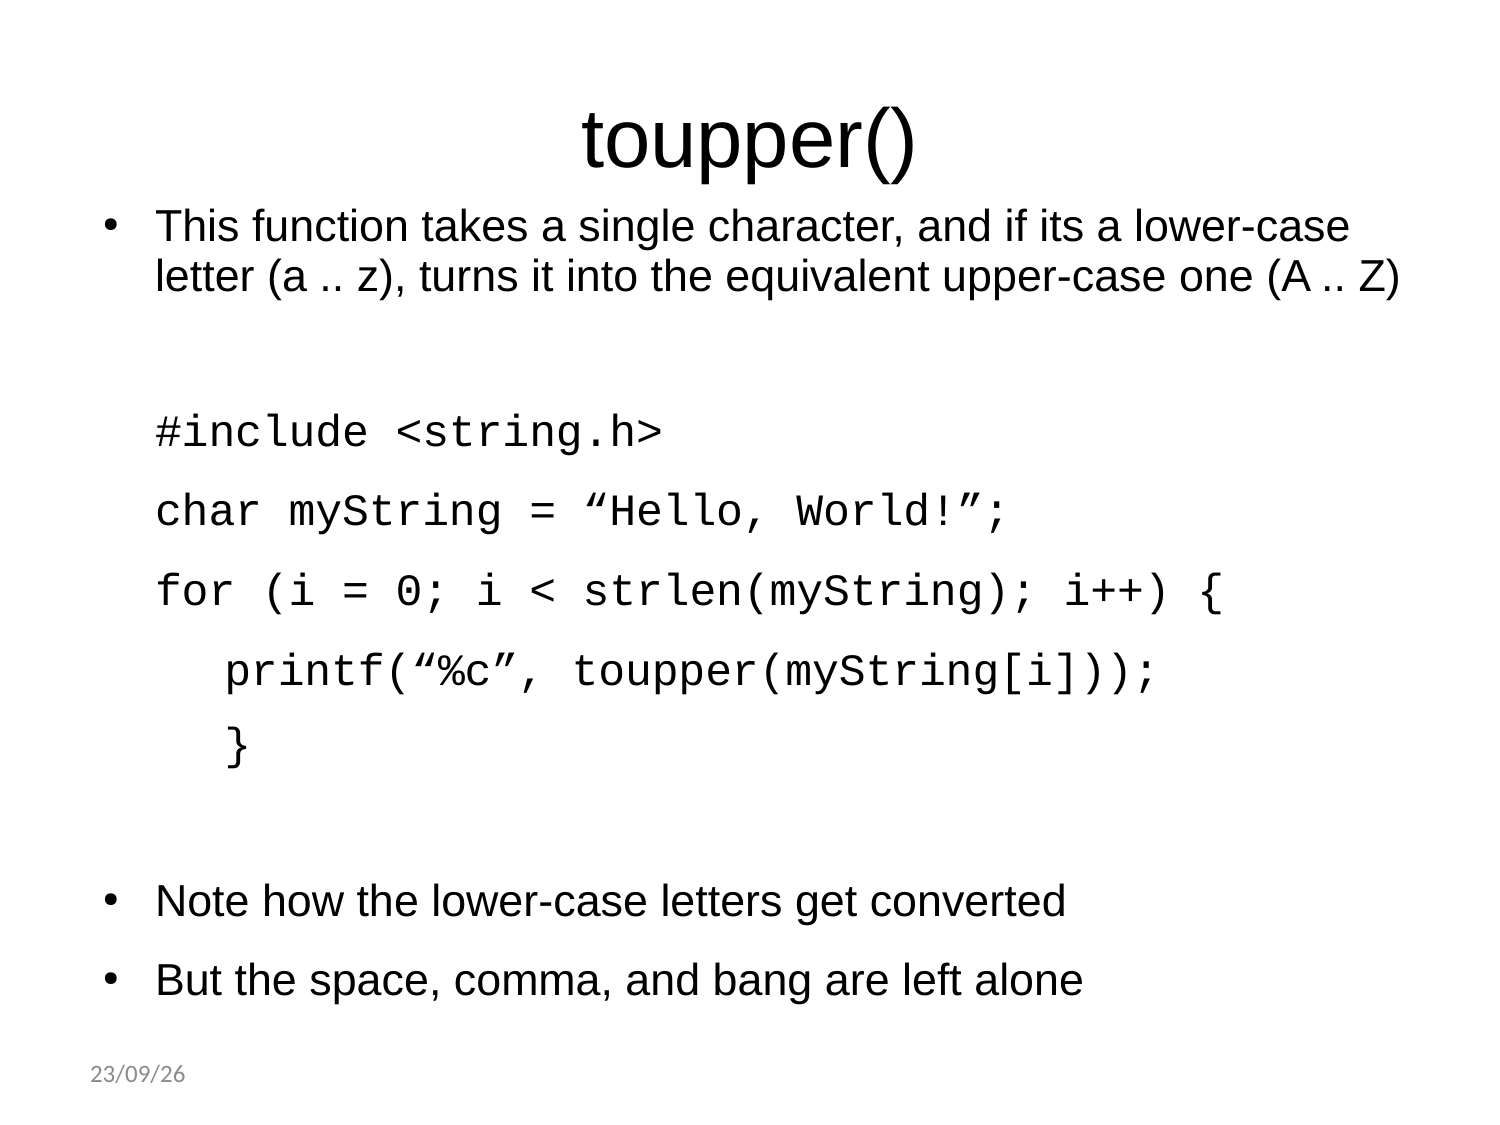

# toupper()
This function takes a single character, and if its a lower-case letter (a .. z), turns it into the equivalent upper-case one (A .. Z)
#include <string.h>
char myString = “Hello, World!”;
for (i = 0; i < strlen(myString); i++) {
printf(“%c”, toupper(myString[i]));
}
Note how the lower-case letters get converted
But the space, comma, and bang are left alone